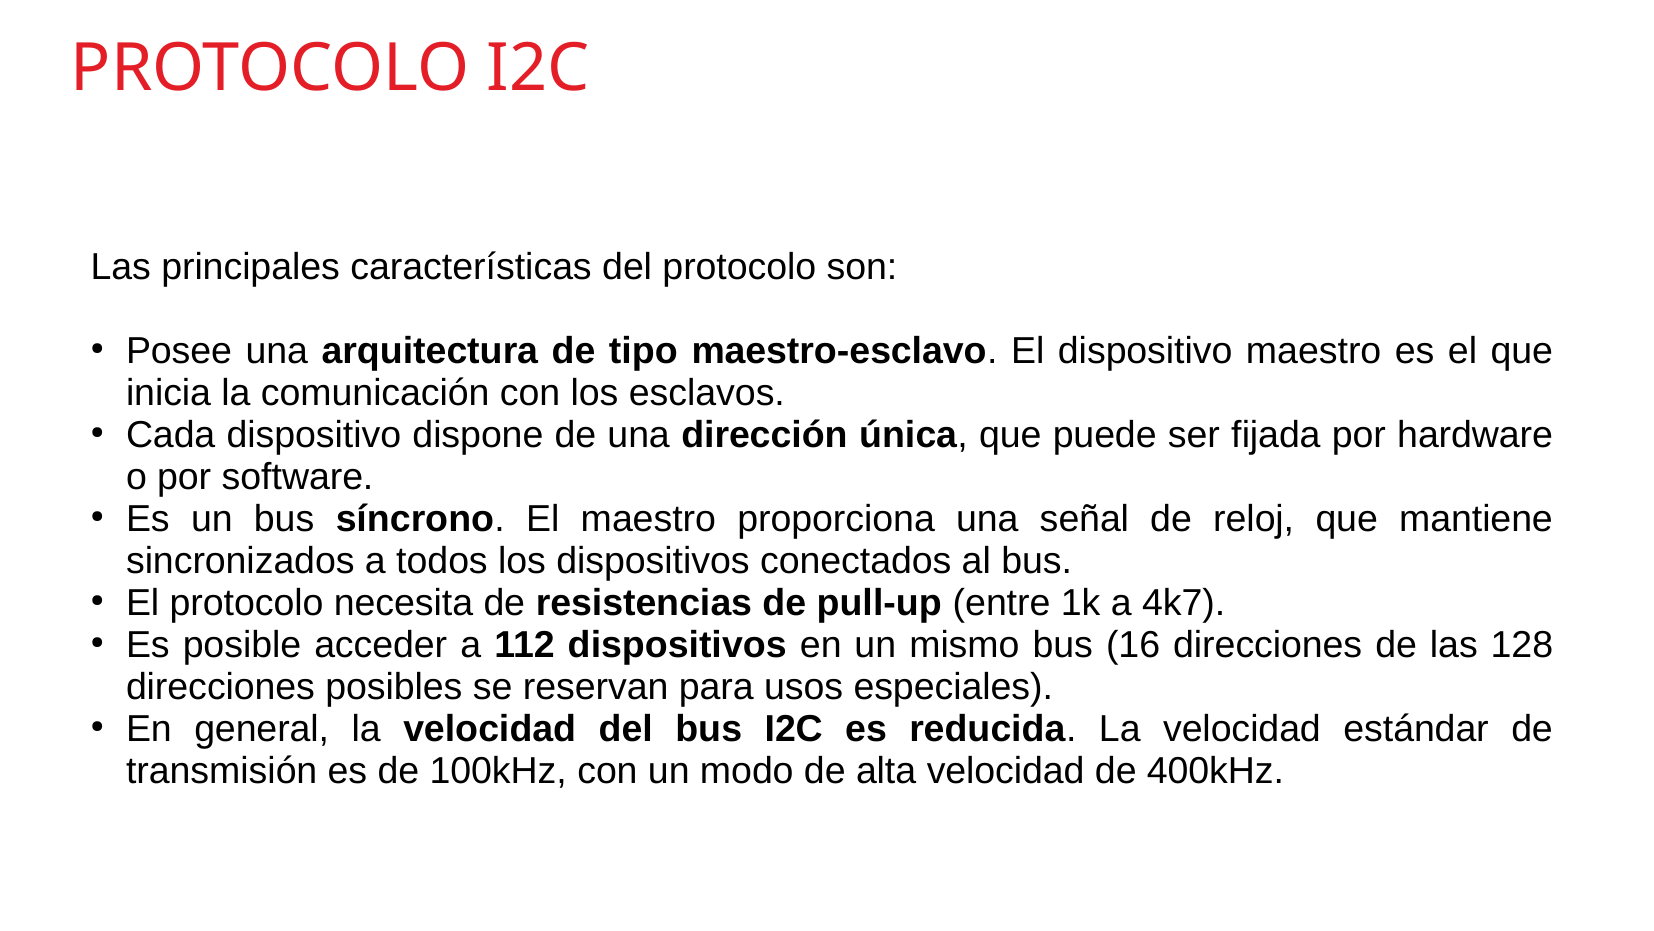

# PROTOCOLO I2C
Las principales características del protocolo son:
Posee una arquitectura de tipo maestro-esclavo. El dispositivo maestro es el que inicia la comunicación con los esclavos.
Cada dispositivo dispone de una dirección única, que puede ser fijada por hardware o por software.
Es un bus síncrono. El maestro proporciona una señal de reloj, que mantiene sincronizados a todos los dispositivos conectados al bus.
El protocolo necesita de resistencias de pull-up (entre 1k a 4k7).
Es posible acceder a 112 dispositivos en un mismo bus (16 direcciones de las 128 direcciones posibles se reservan para usos especiales).
En general, la velocidad del bus I2C es reducida. La velocidad estándar de transmisión es de 100kHz, con un modo de alta velocidad de 400kHz.